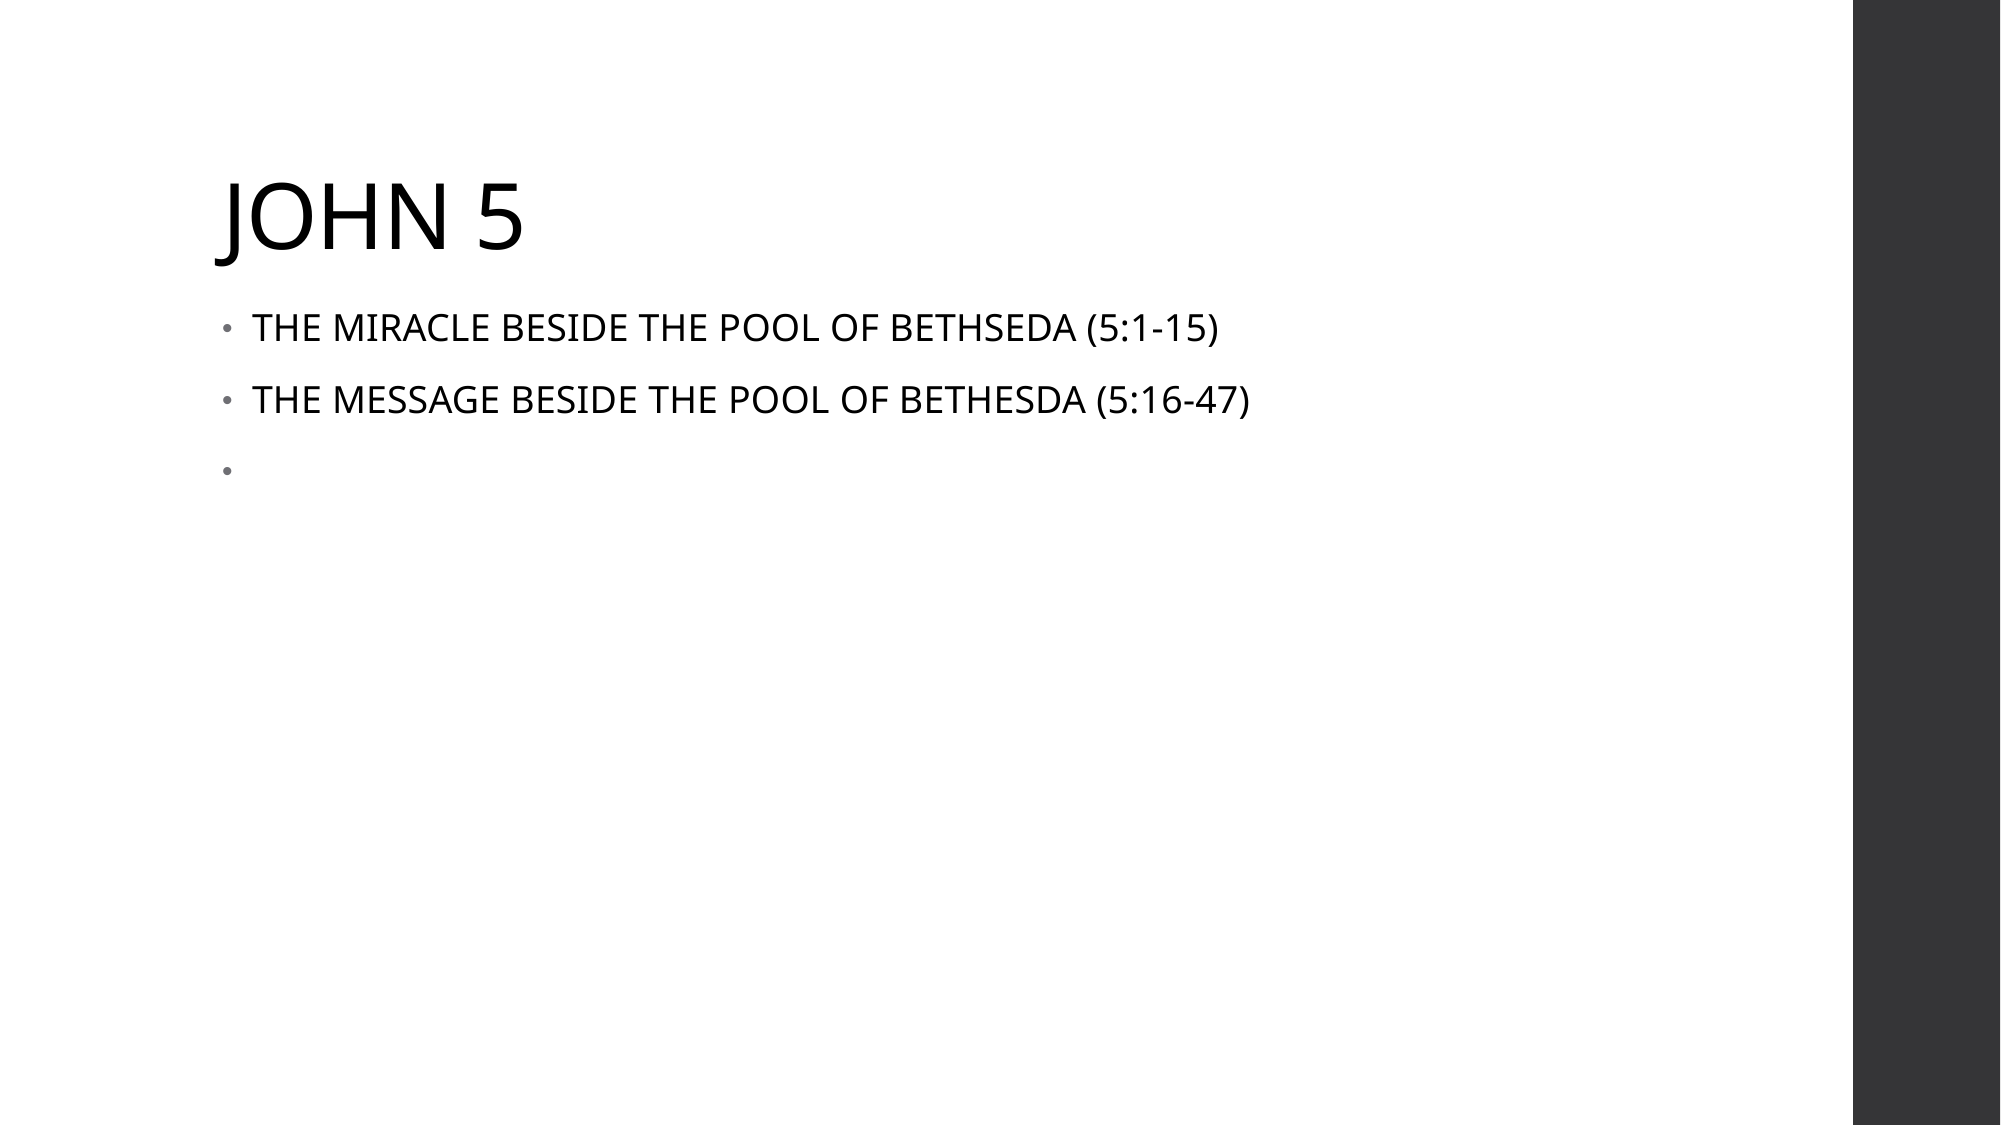

# JOHN 5
THE MIRACLE BESIDE THE POOL OF BETHSEDA (5:1-15)
THE MESSAGE BESIDE THE POOL OF BETHESDA (5:16-47)